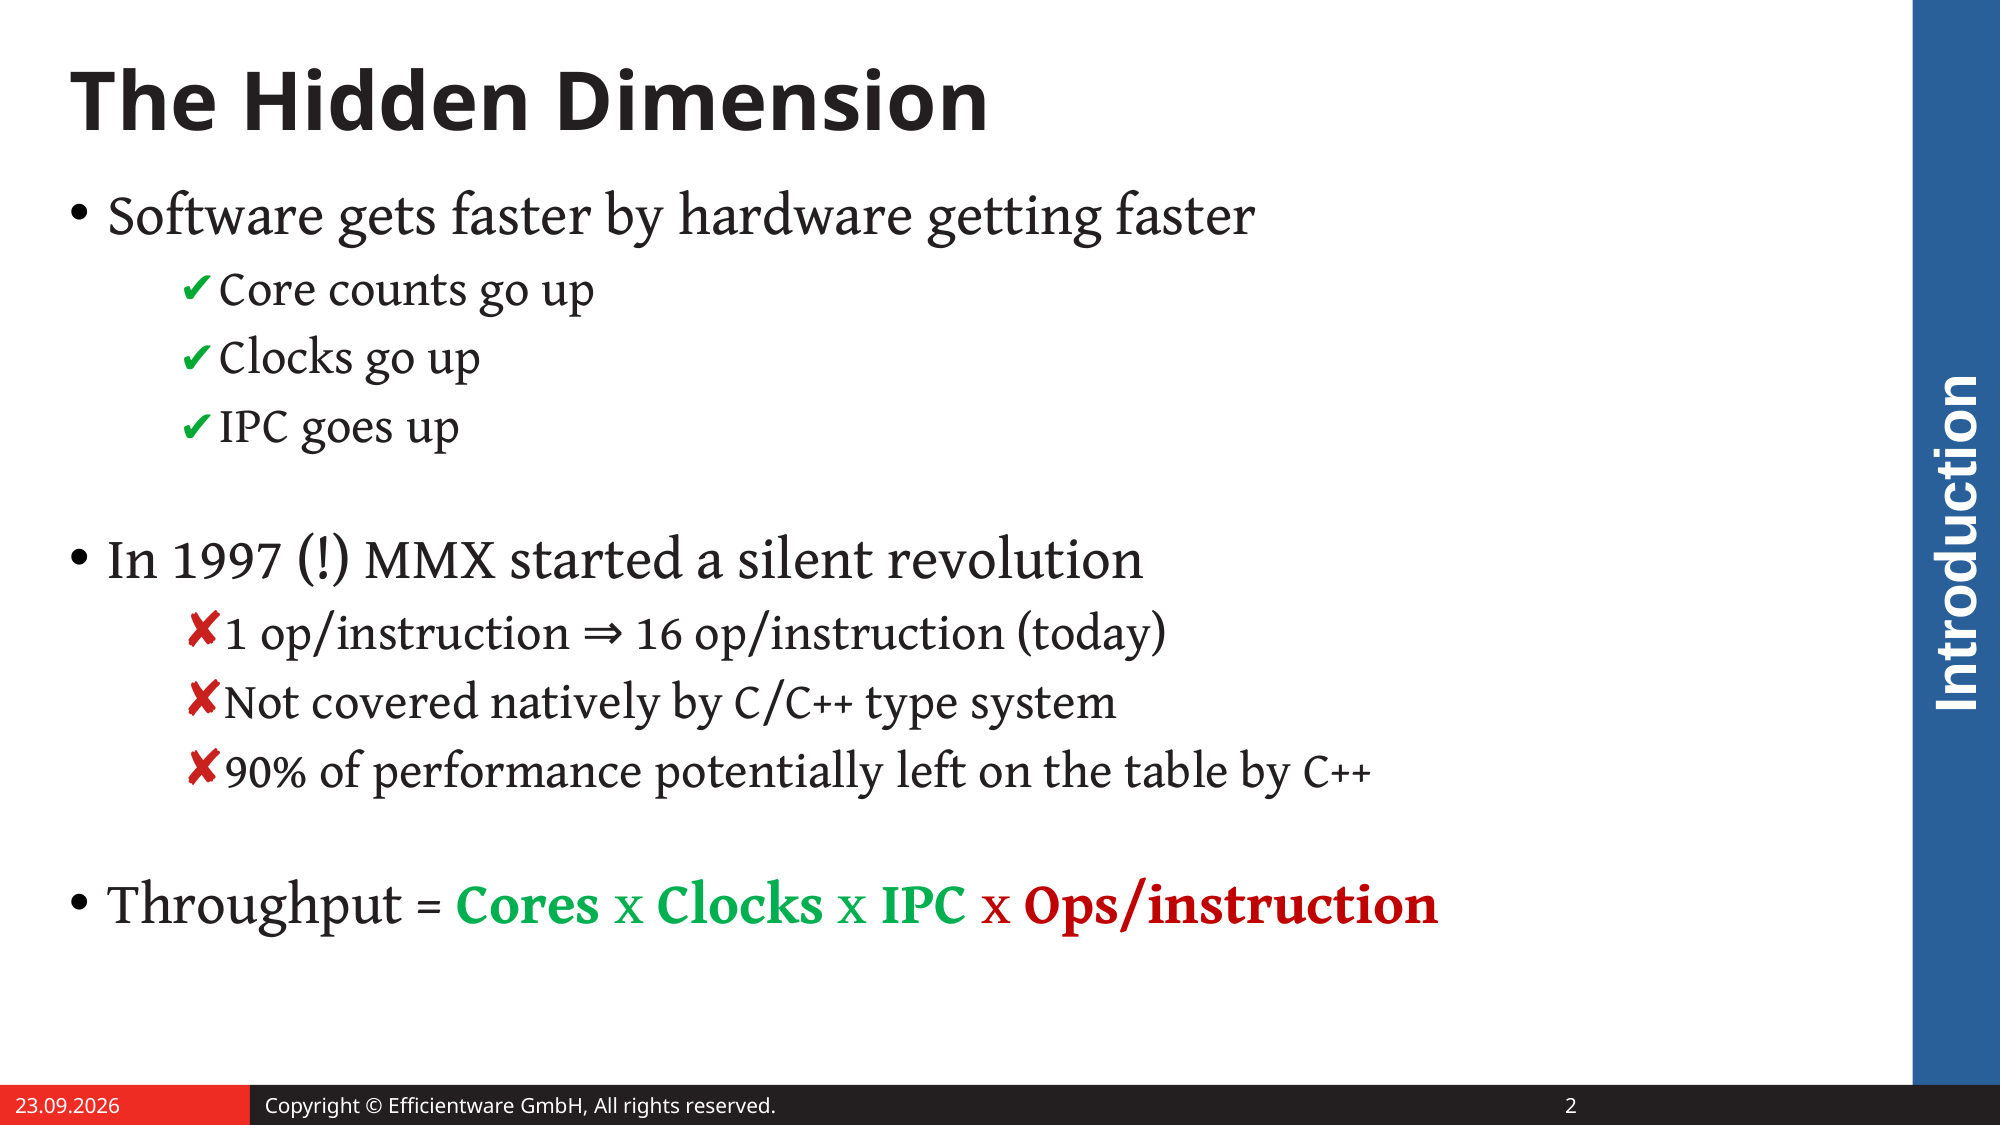

# The Hidden Dimension
Software gets faster by hardware getting faster
Core counts go up
Clocks go up
IPC goes up
In 1997 (!) MMX started a silent revolution
1 op/instruction ⇒ 16 op/instruction (today)
Not covered natively by C/C++ type system
90% of performance potentially left on the table by C++
Throughput = Cores x Clocks x IPC x Ops/instruction
Introduction
Copyright © Efficientware GmbH, All rights reserved.